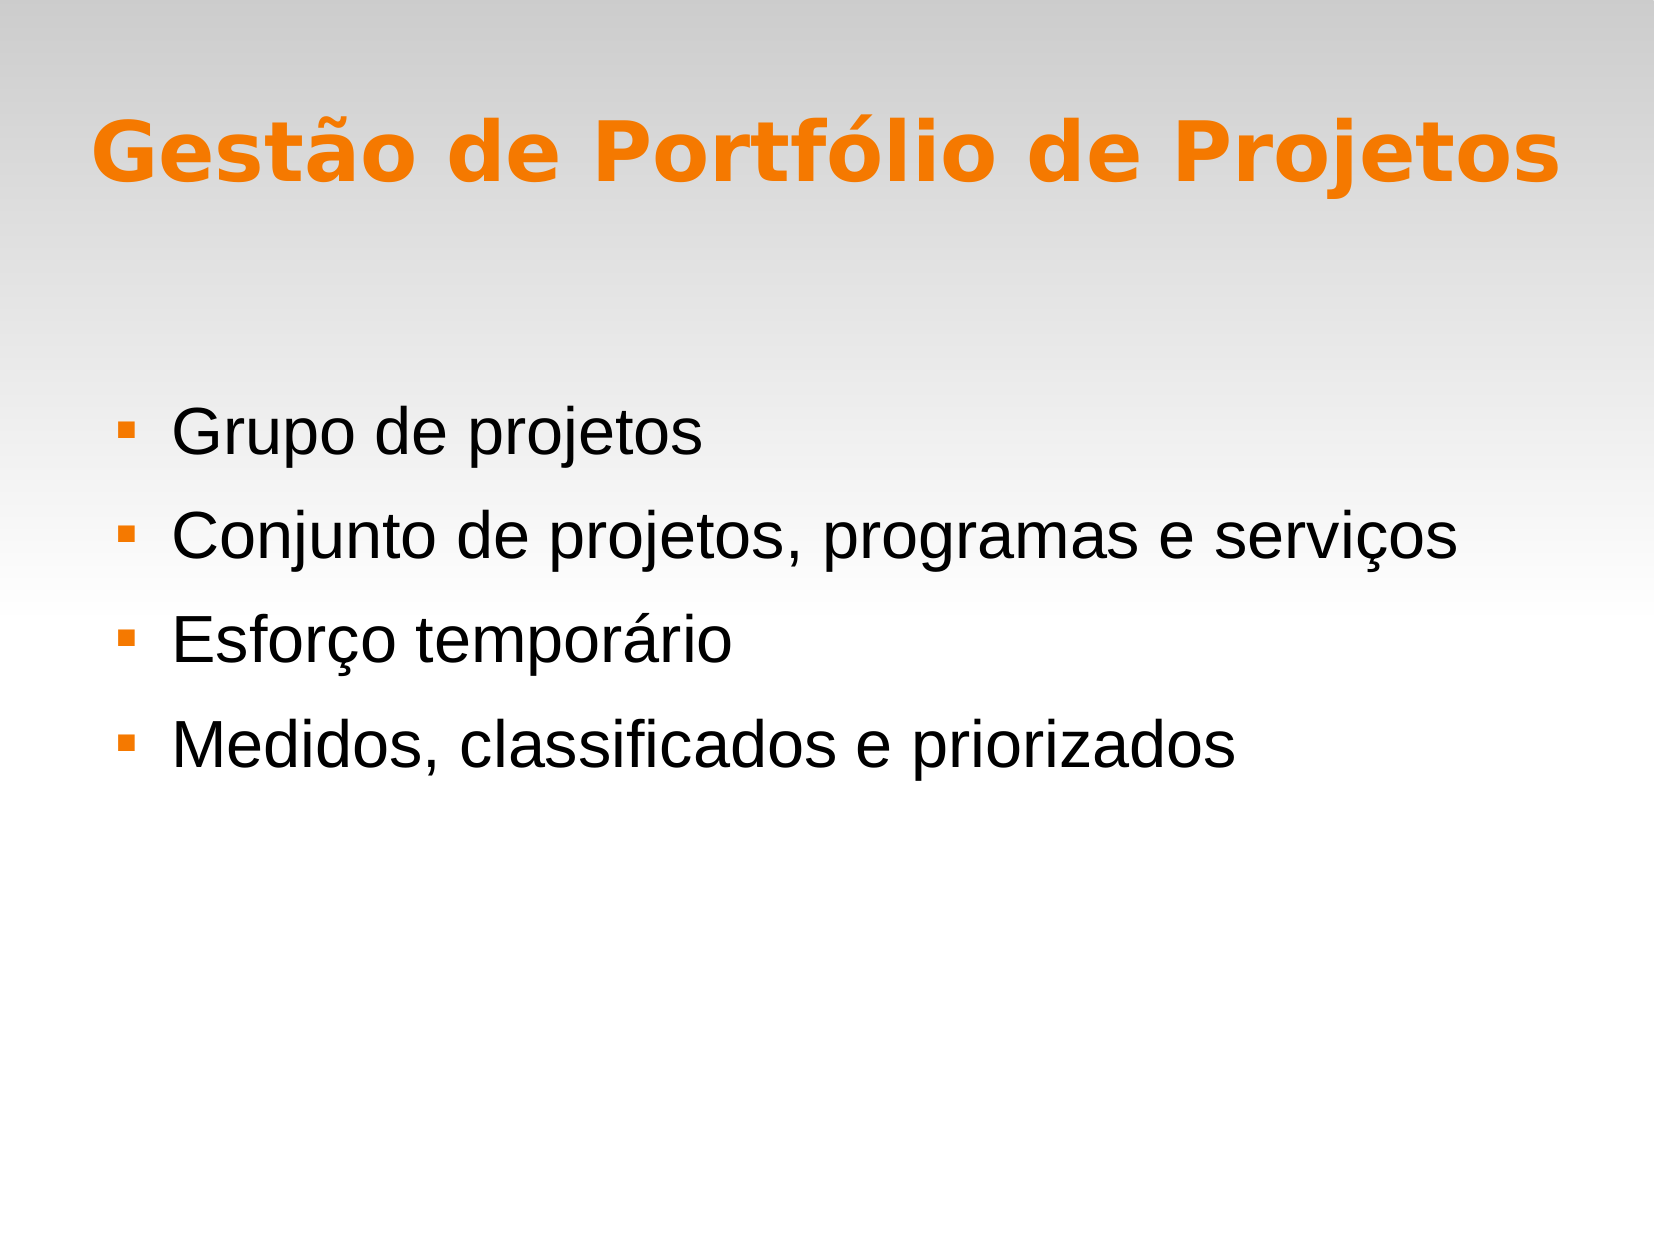

# Gestão de Portfólio de Projetos
Grupo de projetos
Conjunto de projetos, programas e serviços
Esforço temporário
Medidos, classificados e priorizados